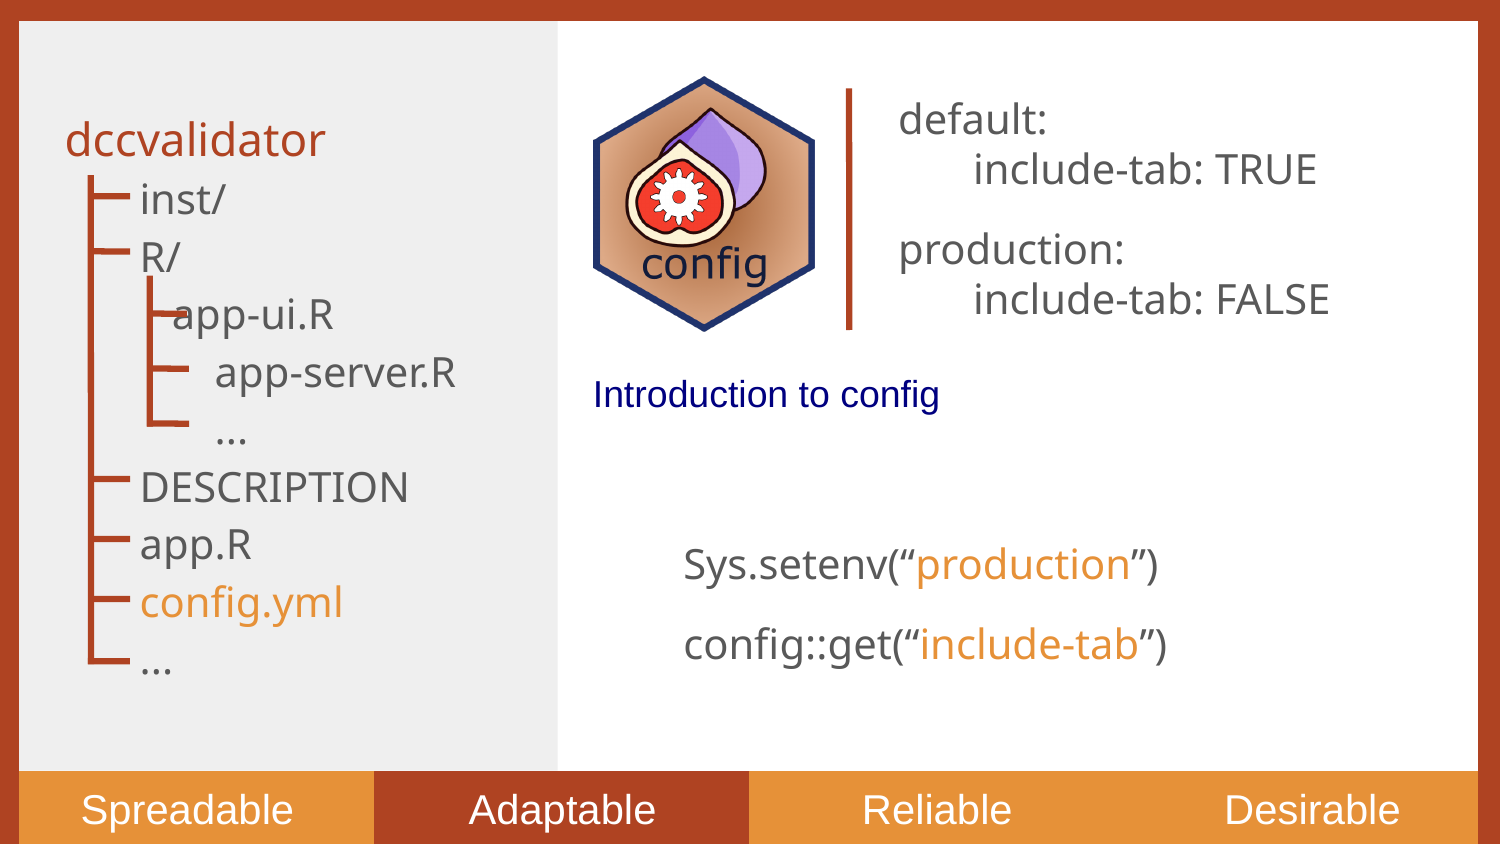

default:
	include-tab: TRUE
production:
	include-tab: FALSE
Introduction to config
dccvalidator
inst/
R/
 app-ui.R
app-server.R
...
DESCRIPTION
app.R
config.yml
...
Sys.setenv(“production”)
config::get(“include-tab”)
Spreadable
Adaptable
Reliable
Desirable